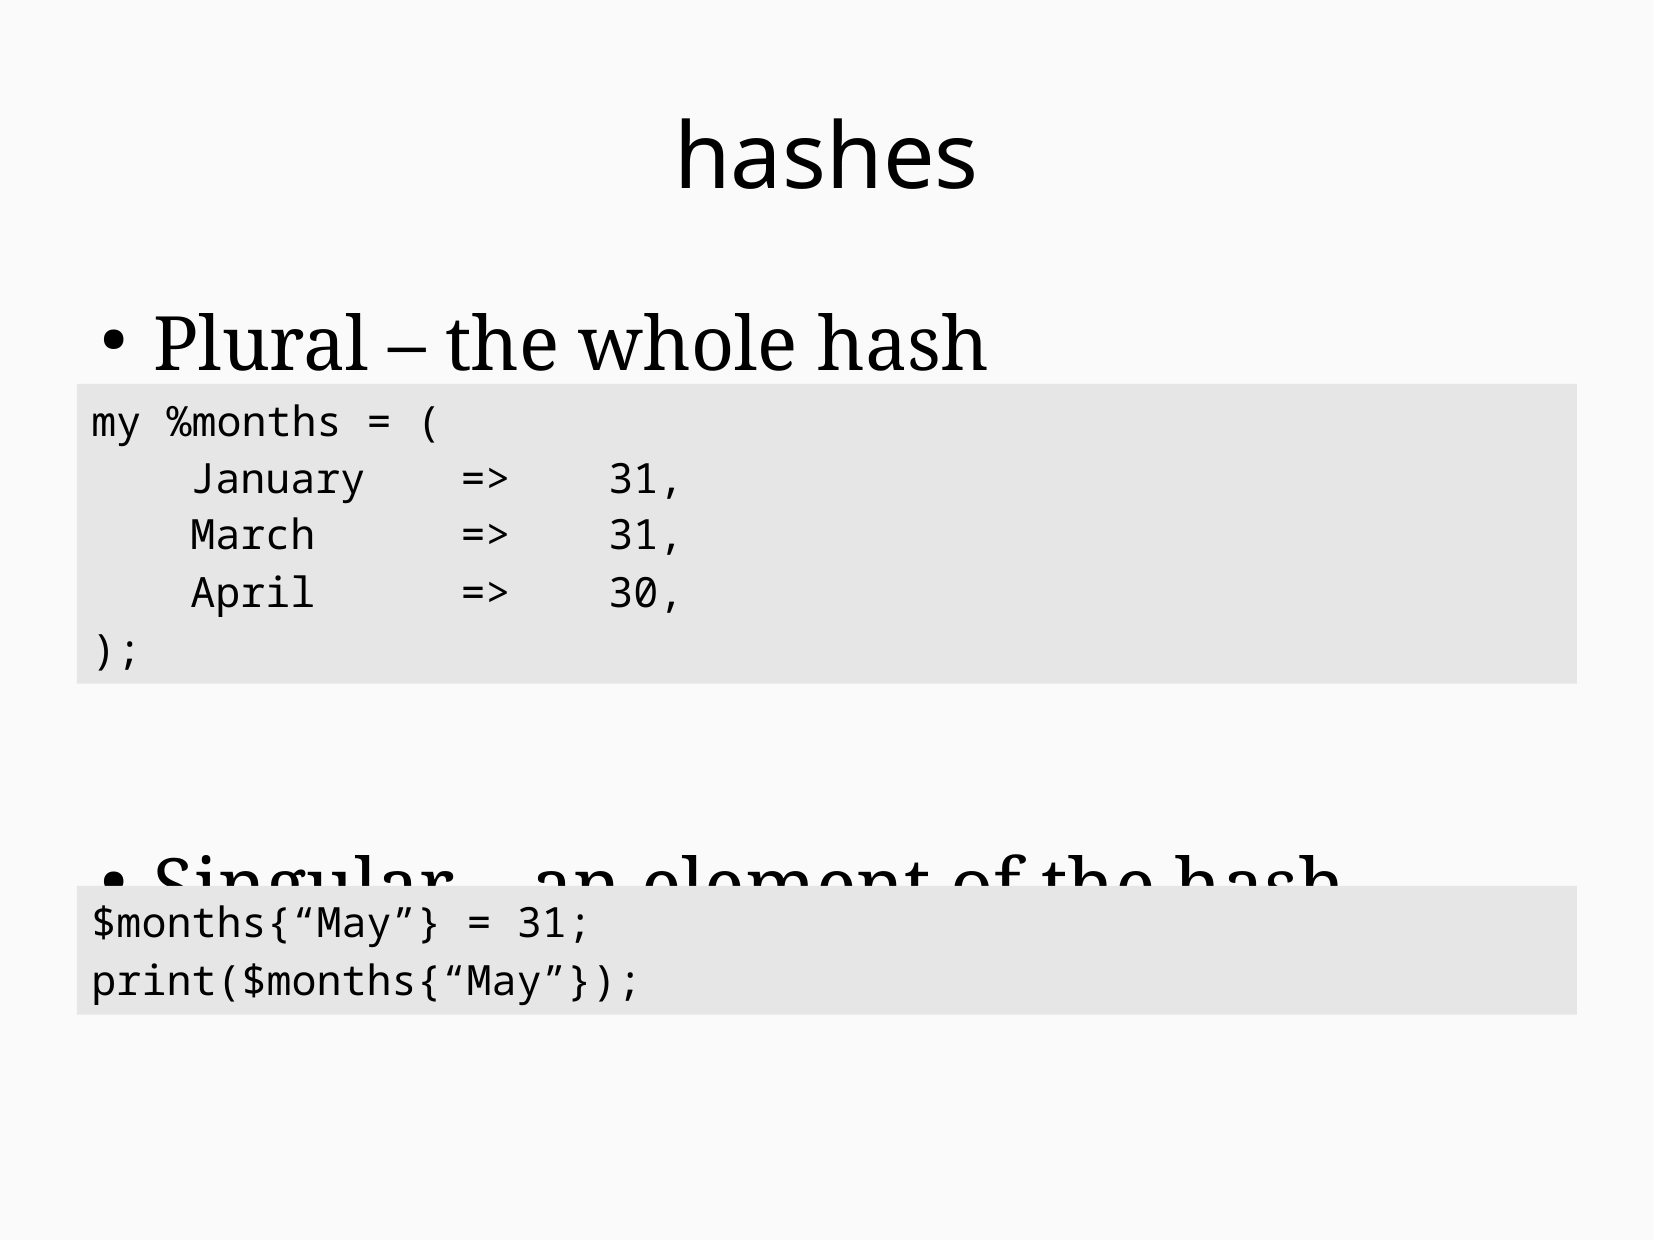

# hashes
Plural – the whole hash
Singular – an element of the hash
my %months = (
	 January		=>		31,
	 March		=>		31,
	 April		=>		30,
);
$months{“May”} = 31;
print($months{“May”});